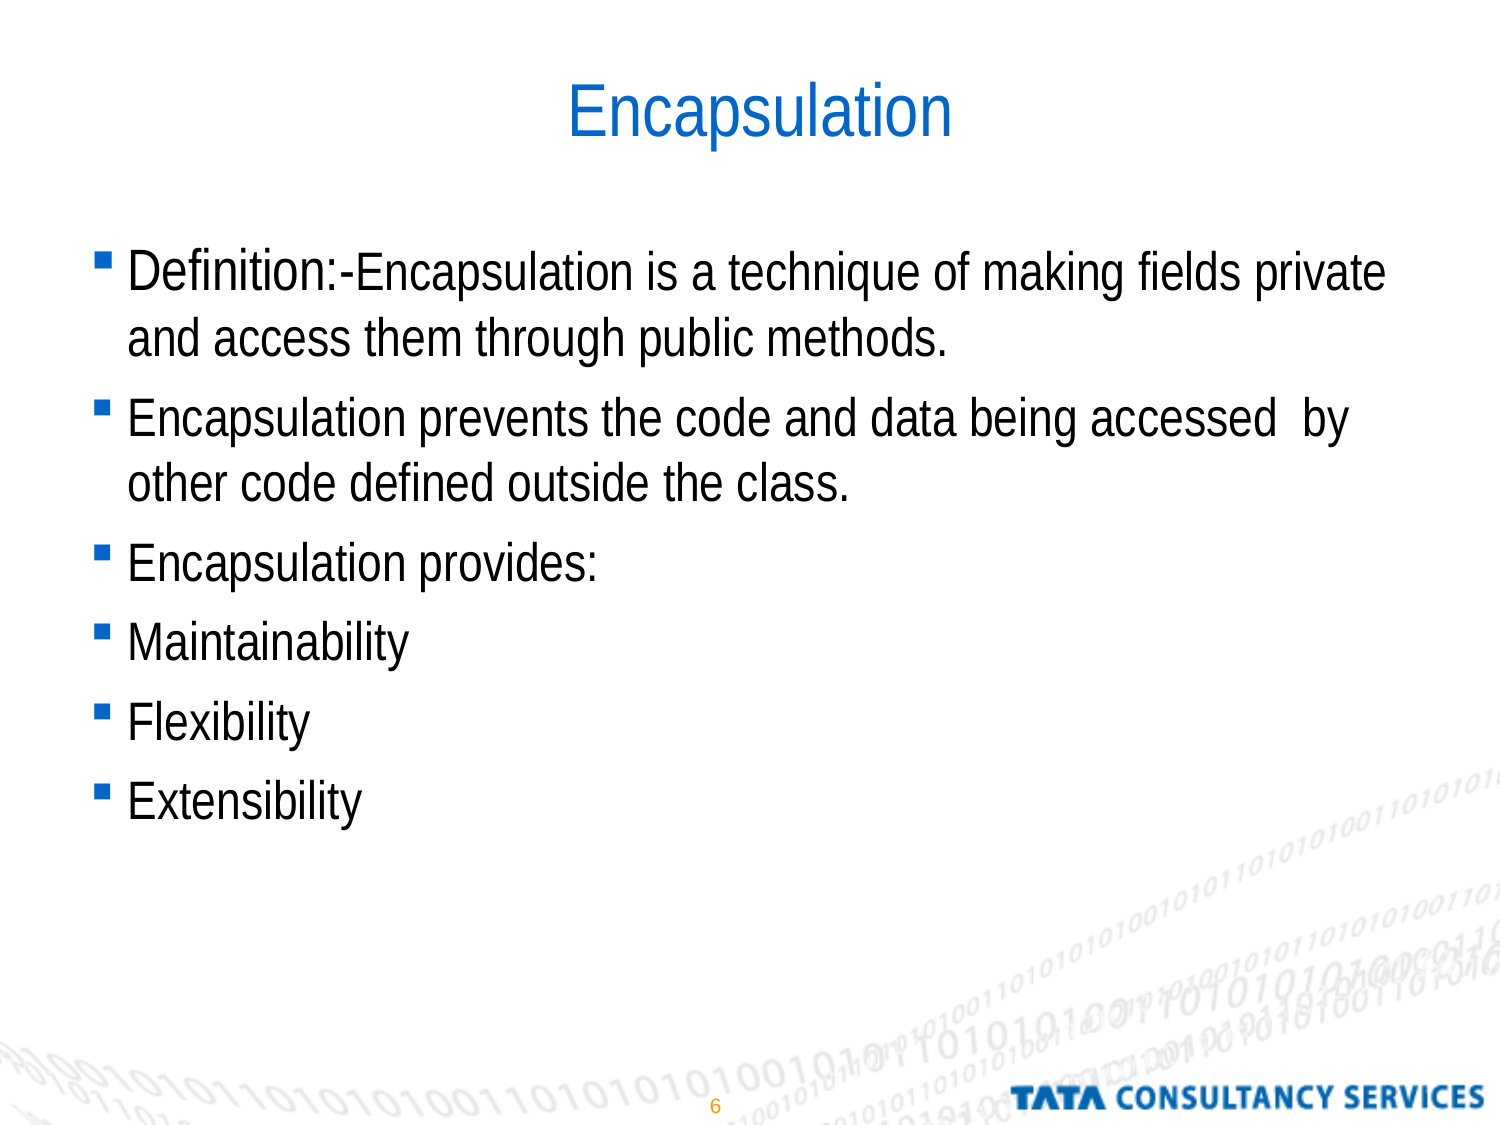

# Encapsulation
Definition:-Encapsulation is a technique of making fields private and access them through public methods.
Encapsulation prevents the code and data being accessed by other code defined outside the class.
Encapsulation provides:
Maintainability
Flexibility
Extensibility